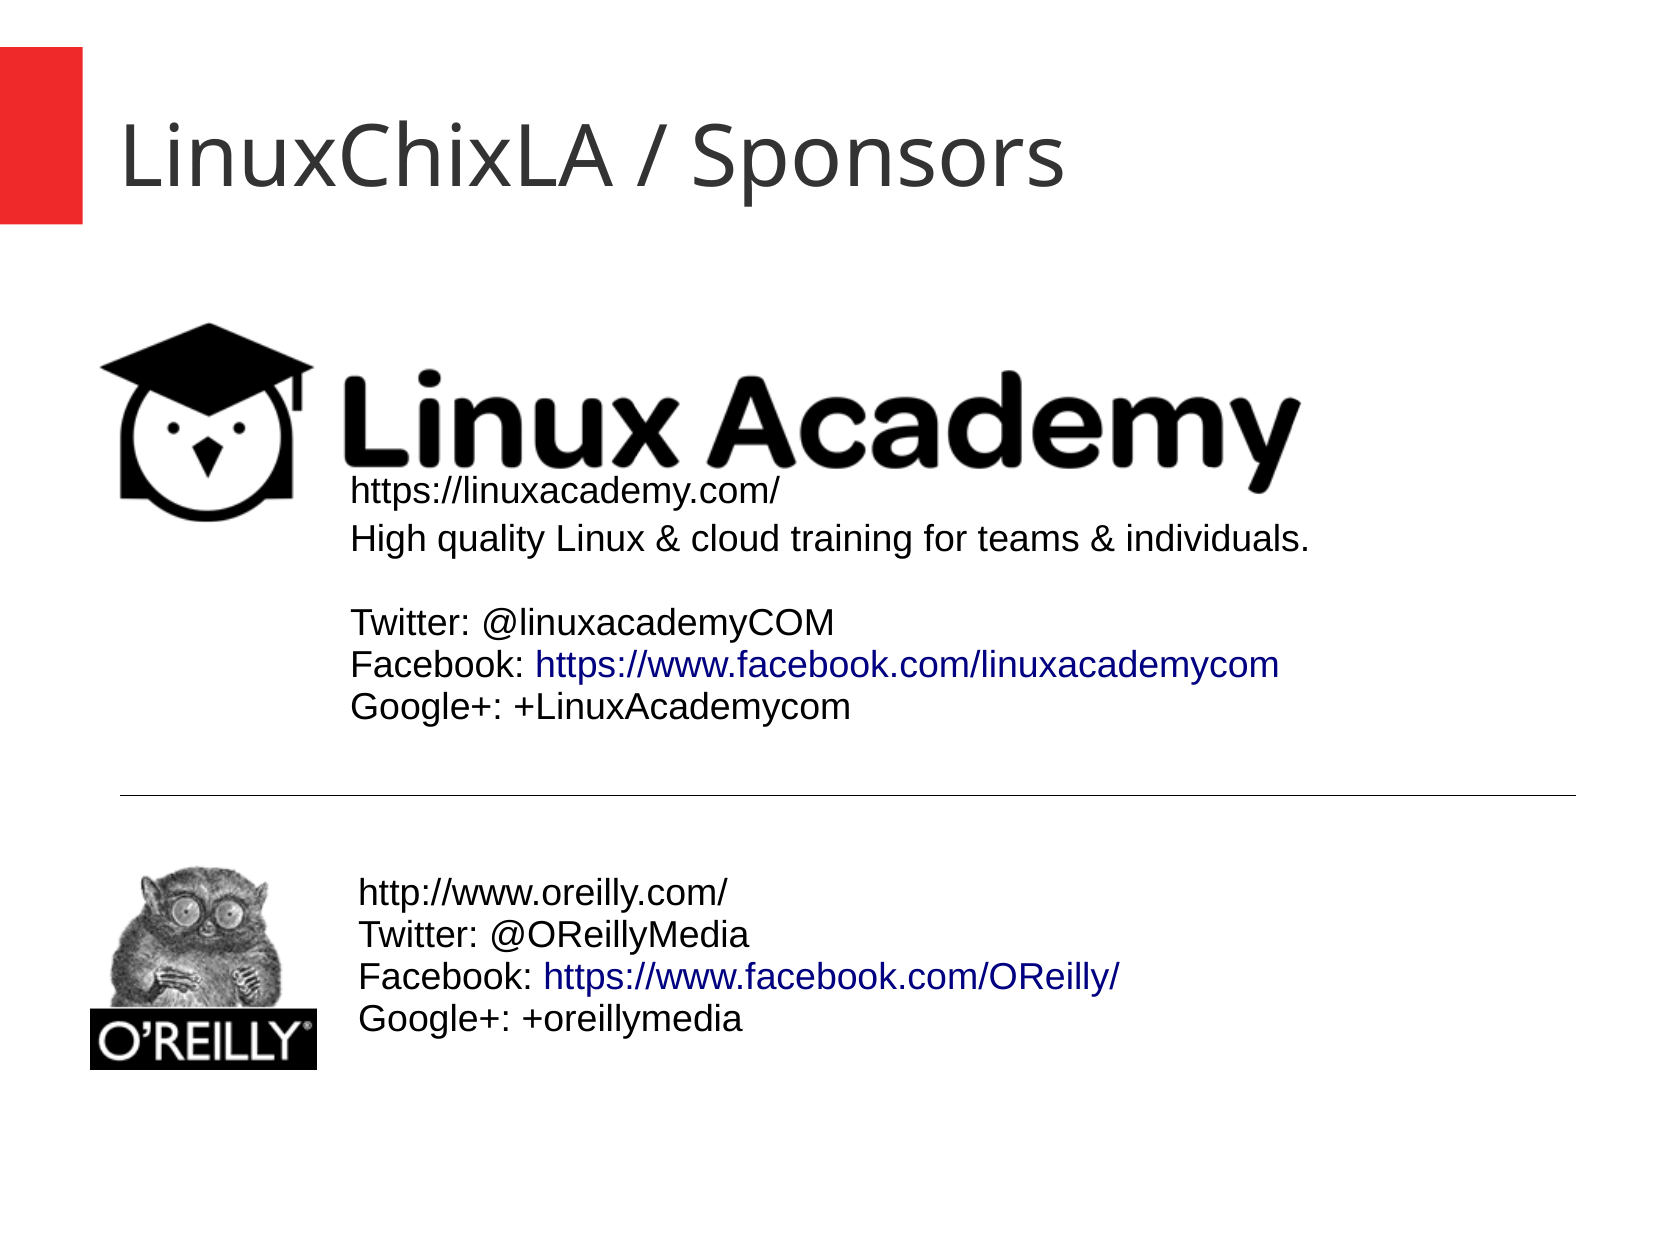

# LinuxChixLA / Sponsors
https://linuxacademy.com/
High quality Linux & cloud training for teams & individuals.
Twitter: @linuxacademyCOM
Facebook: https://www.facebook.com/linuxacademycom
Google+: +LinuxAcademycom
http://www.oreilly.com/
Twitter: @OReillyMedia
Facebook: https://www.facebook.com/OReilly/
Google+: +oreillymedia